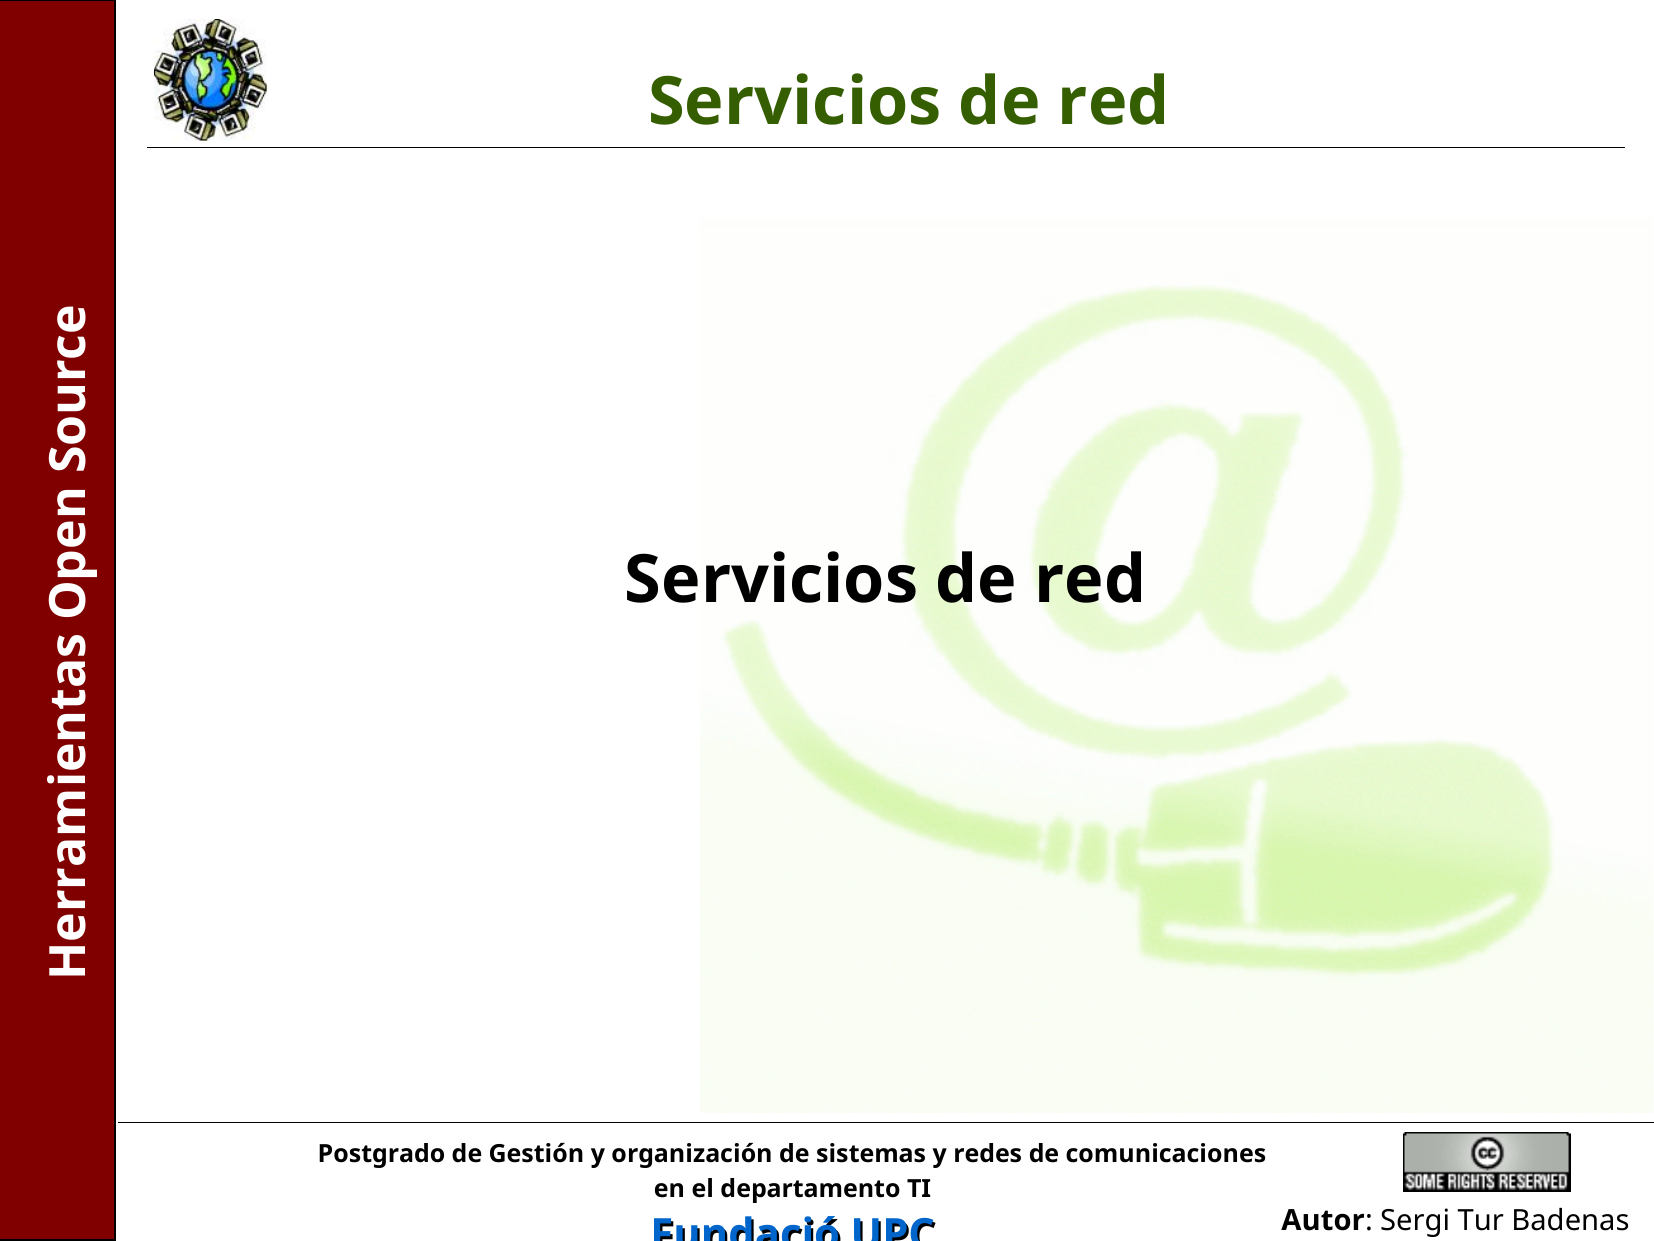

# Servicios de red
Servicios de red